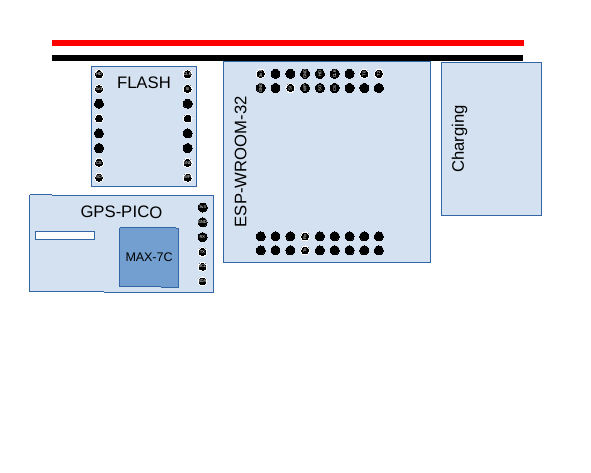

ESP-WROOM-32
T0
HD
CLK
3v3
GND
T2
GND
SO
CS
SI
WP
Rx
Tx
FLASH
HD
CLK
3v3
SI
CS
GND
SO
WP
Charging
GPS-PICO
3v3
GND
MAX-7C
RX
TX
SCL
SDA